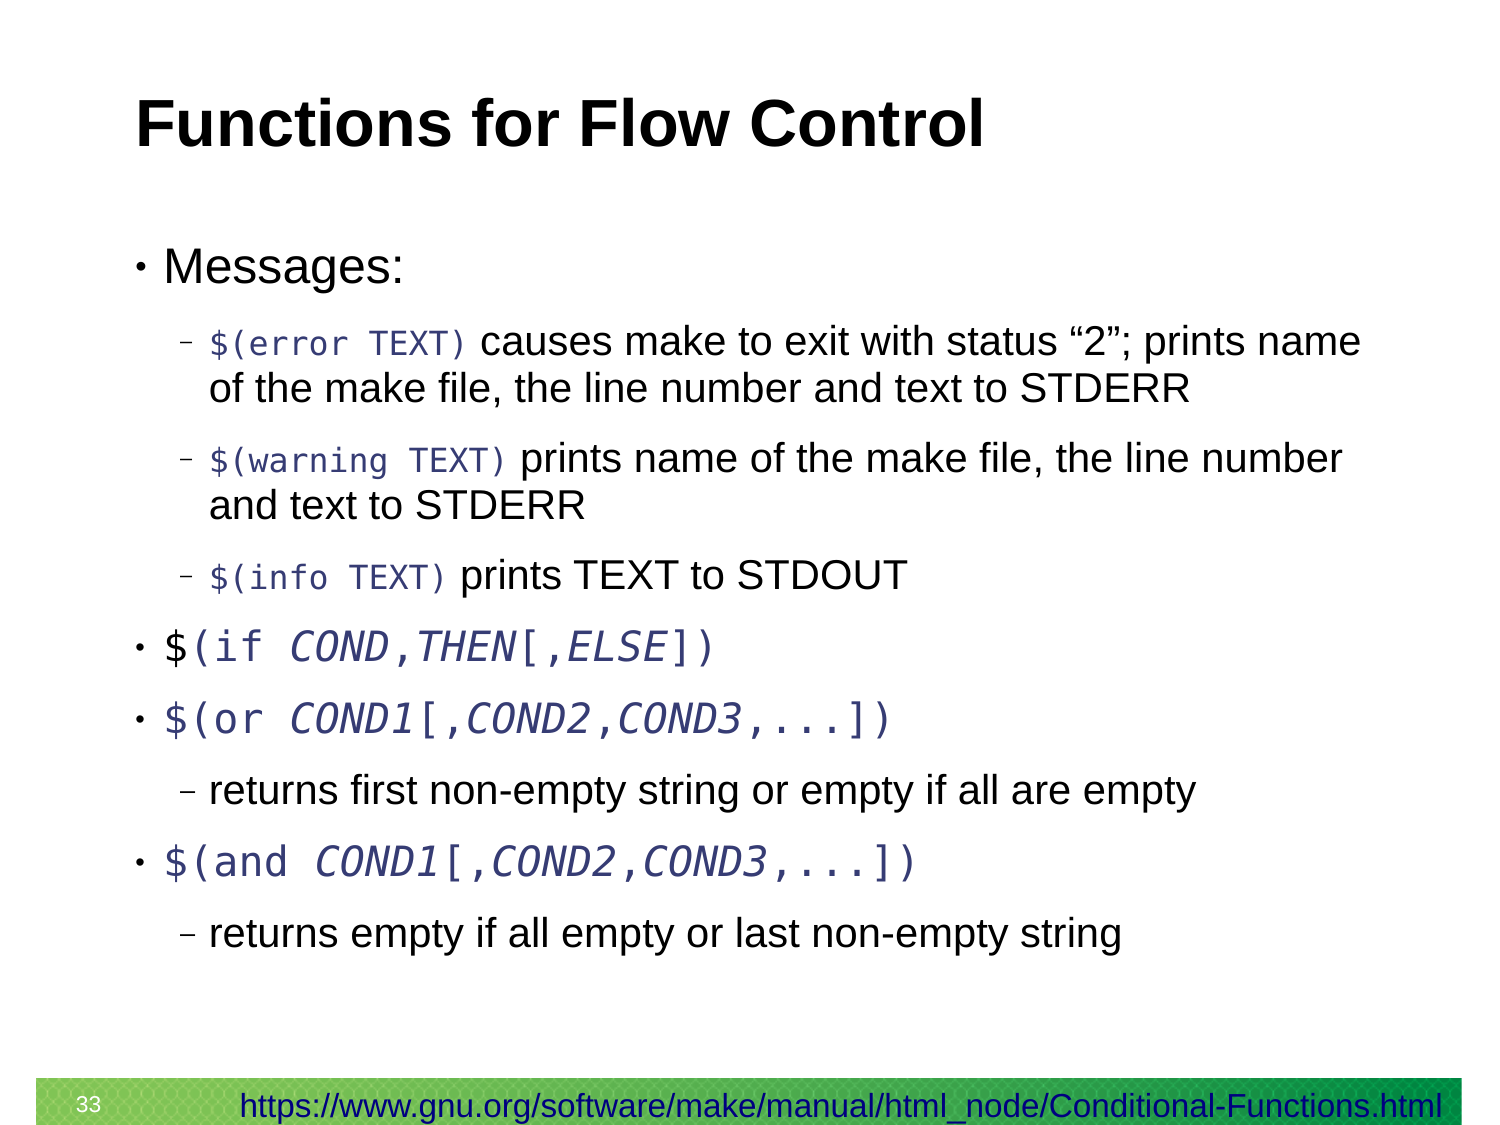

# Functions for Flow Control
Messages:
$(error TEXT) causes make to exit with status “2”; prints name of the make file, the line number and text to STDERR
$(warning TEXT) prints name of the make file, the line number and text to STDERR
$(info TEXT) prints TEXT to STDOUT
$(if COND,THEN[,ELSE])
$(or COND1[,COND2,COND3,...])
returns first non-empty string or empty if all are empty
$(and COND1[,COND2,COND3,...])
returns empty if all empty or last non-empty string
https://www.gnu.org/software/make/manual/html_node/Conditional-Functions.html